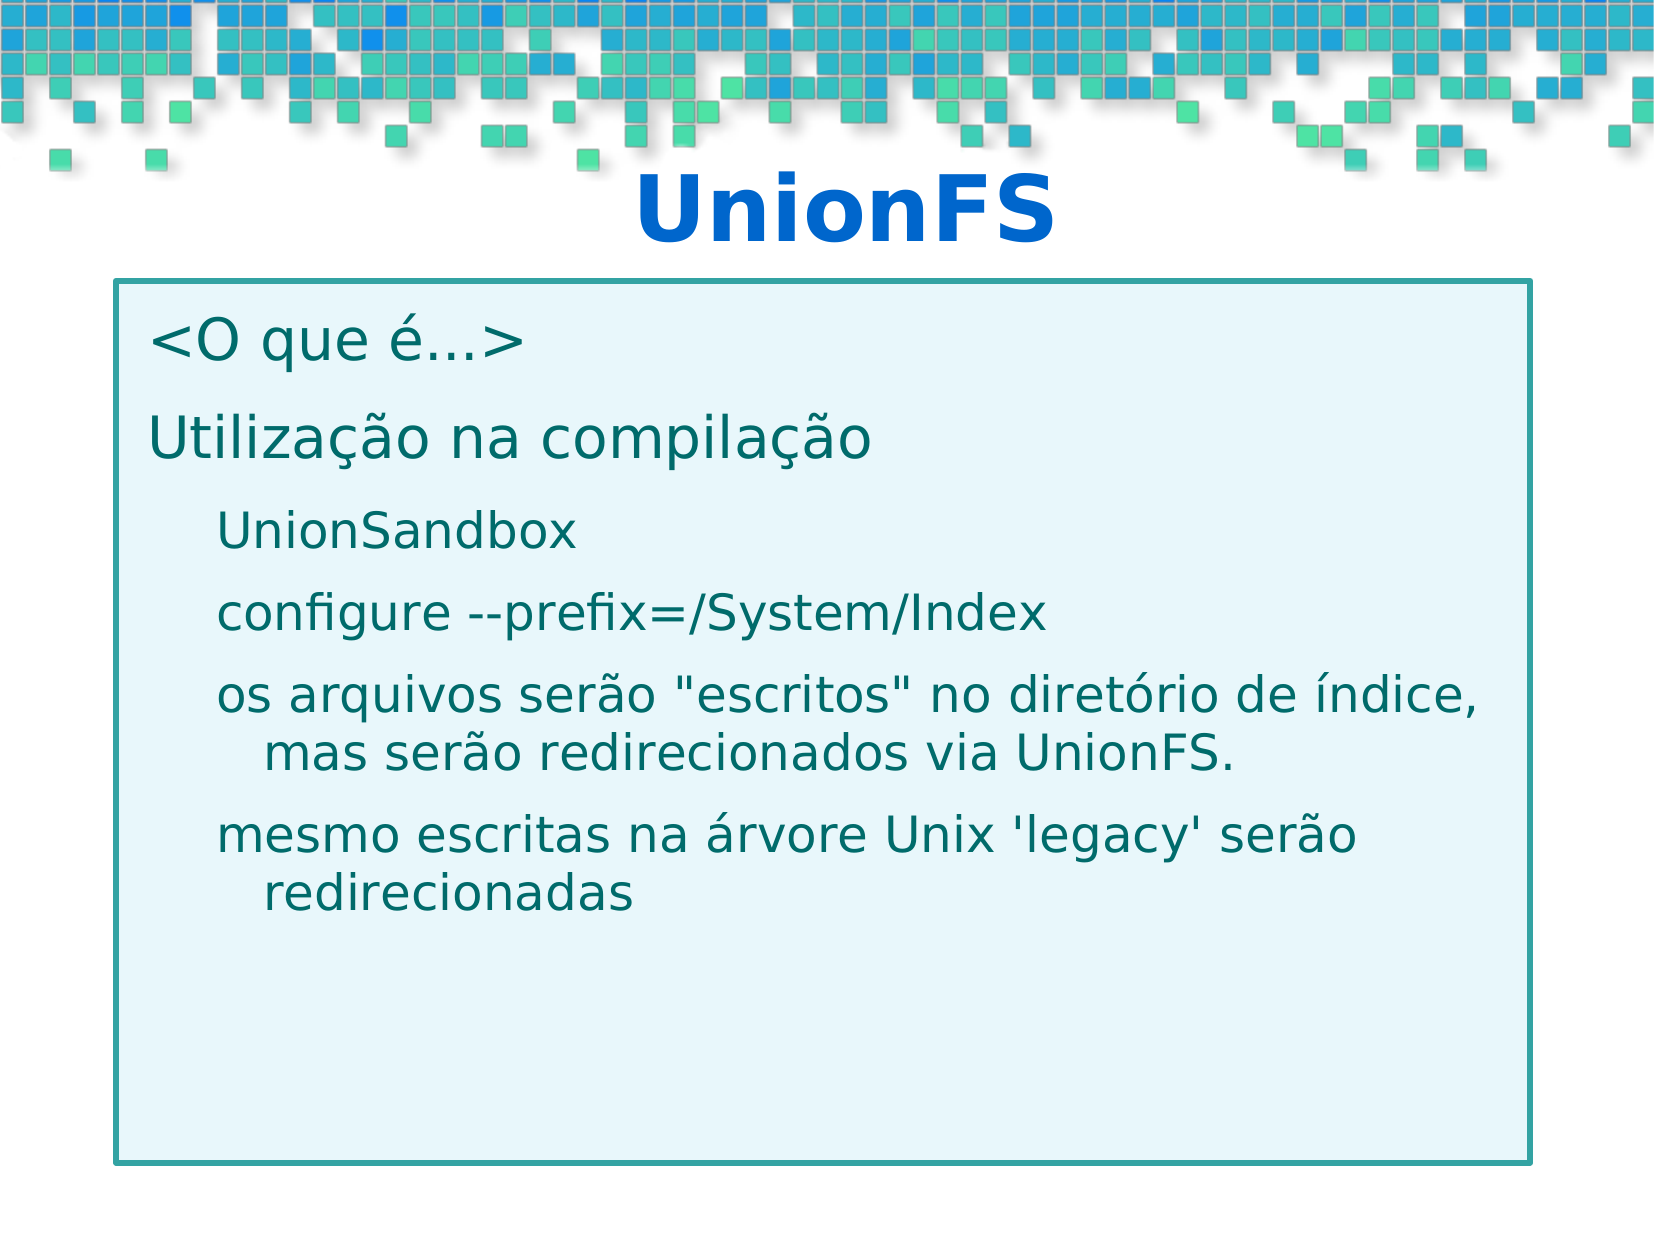

# UnionFS
<O que é...>
Utilização na compilação
UnionSandbox
configure --prefix=/System/Index
os arquivos serão "escritos" no diretório de índice, mas serão redirecionados via UnionFS.
mesmo escritas na árvore Unix 'legacy' serão redirecionadas